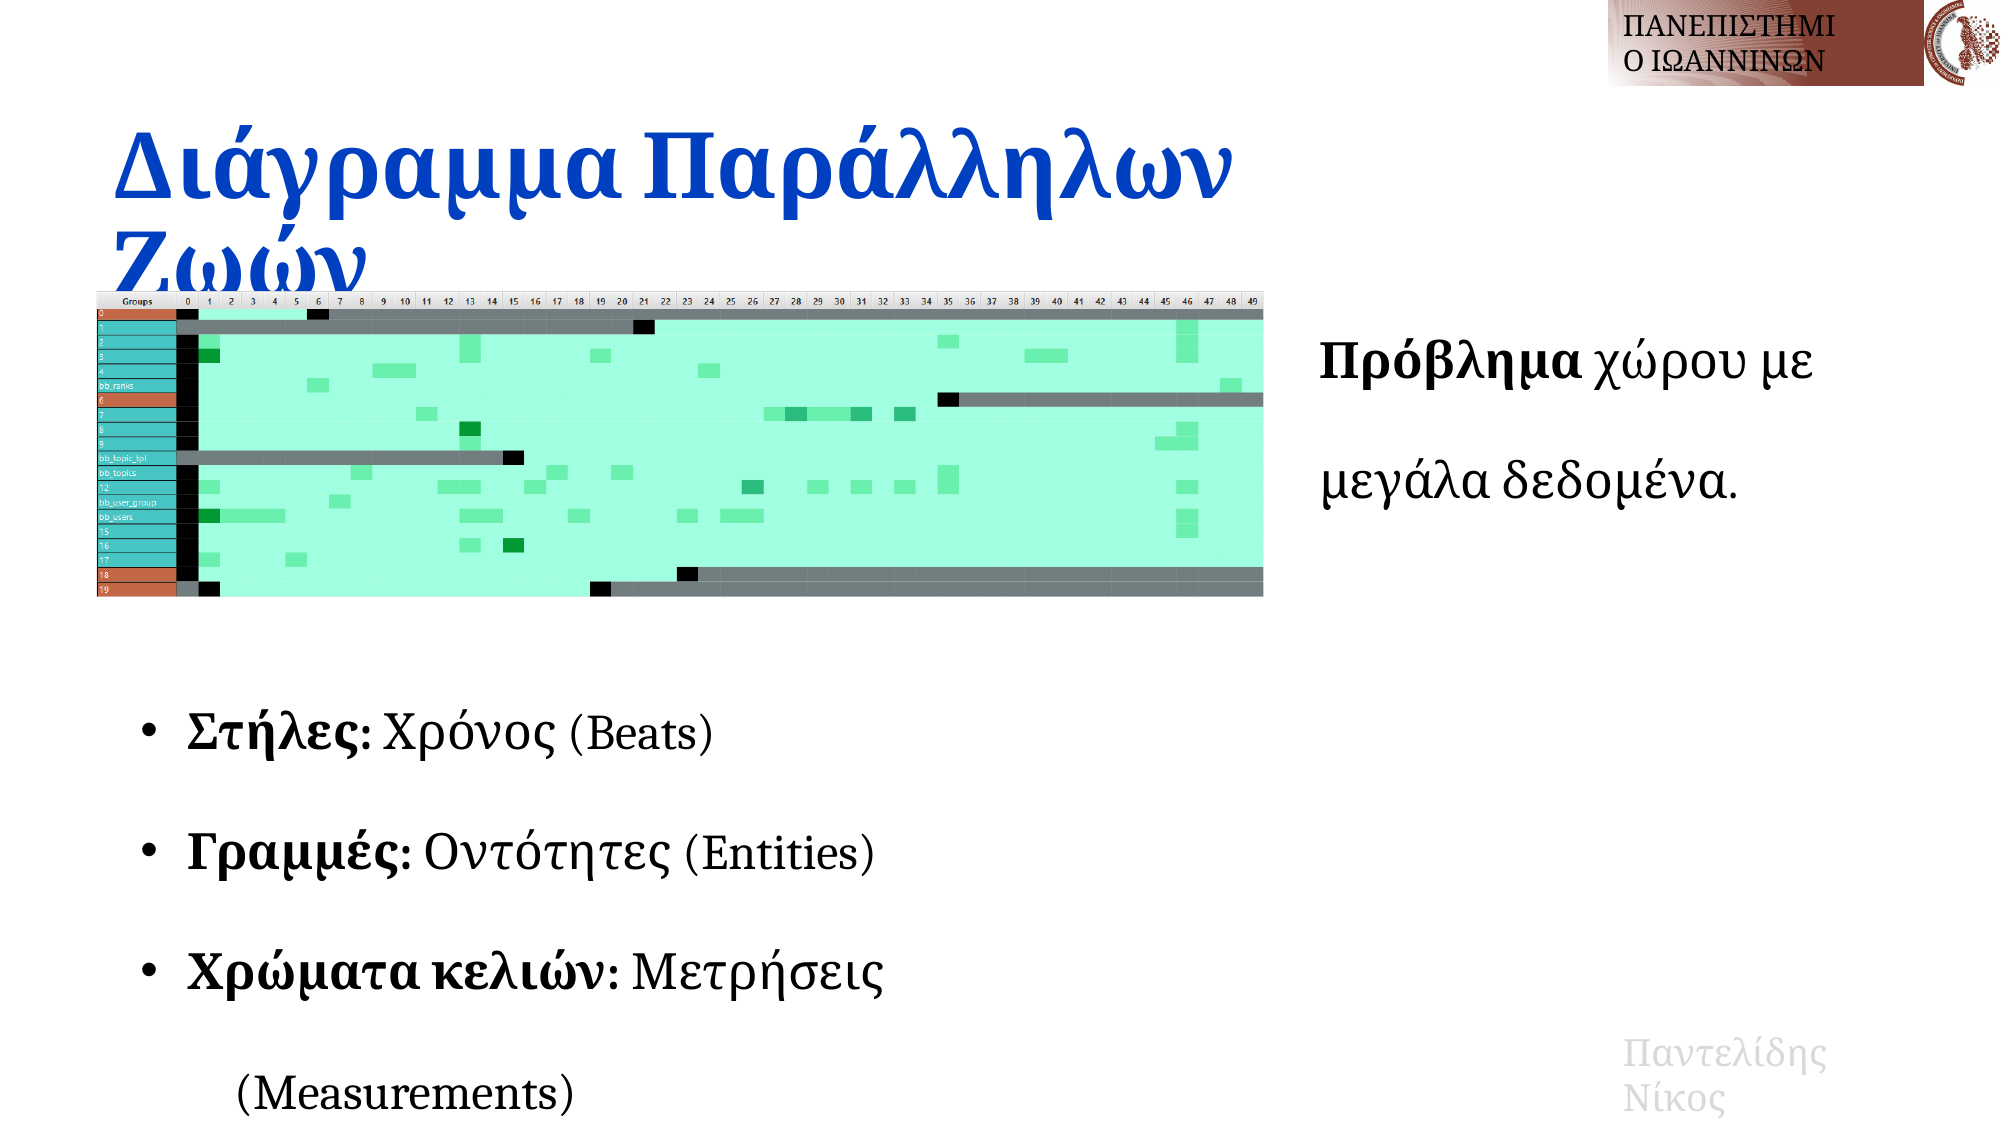

Διάγραμμα Παράλληλων Ζωών
Πρόβλημα χώρου με μεγάλα δεδομένα.
Στήλες: Χρόνος (Beats)
Γραμμές: Οντότητες (Entities)
Χρώματα κελιών: Μετρήσεις (Measurements)